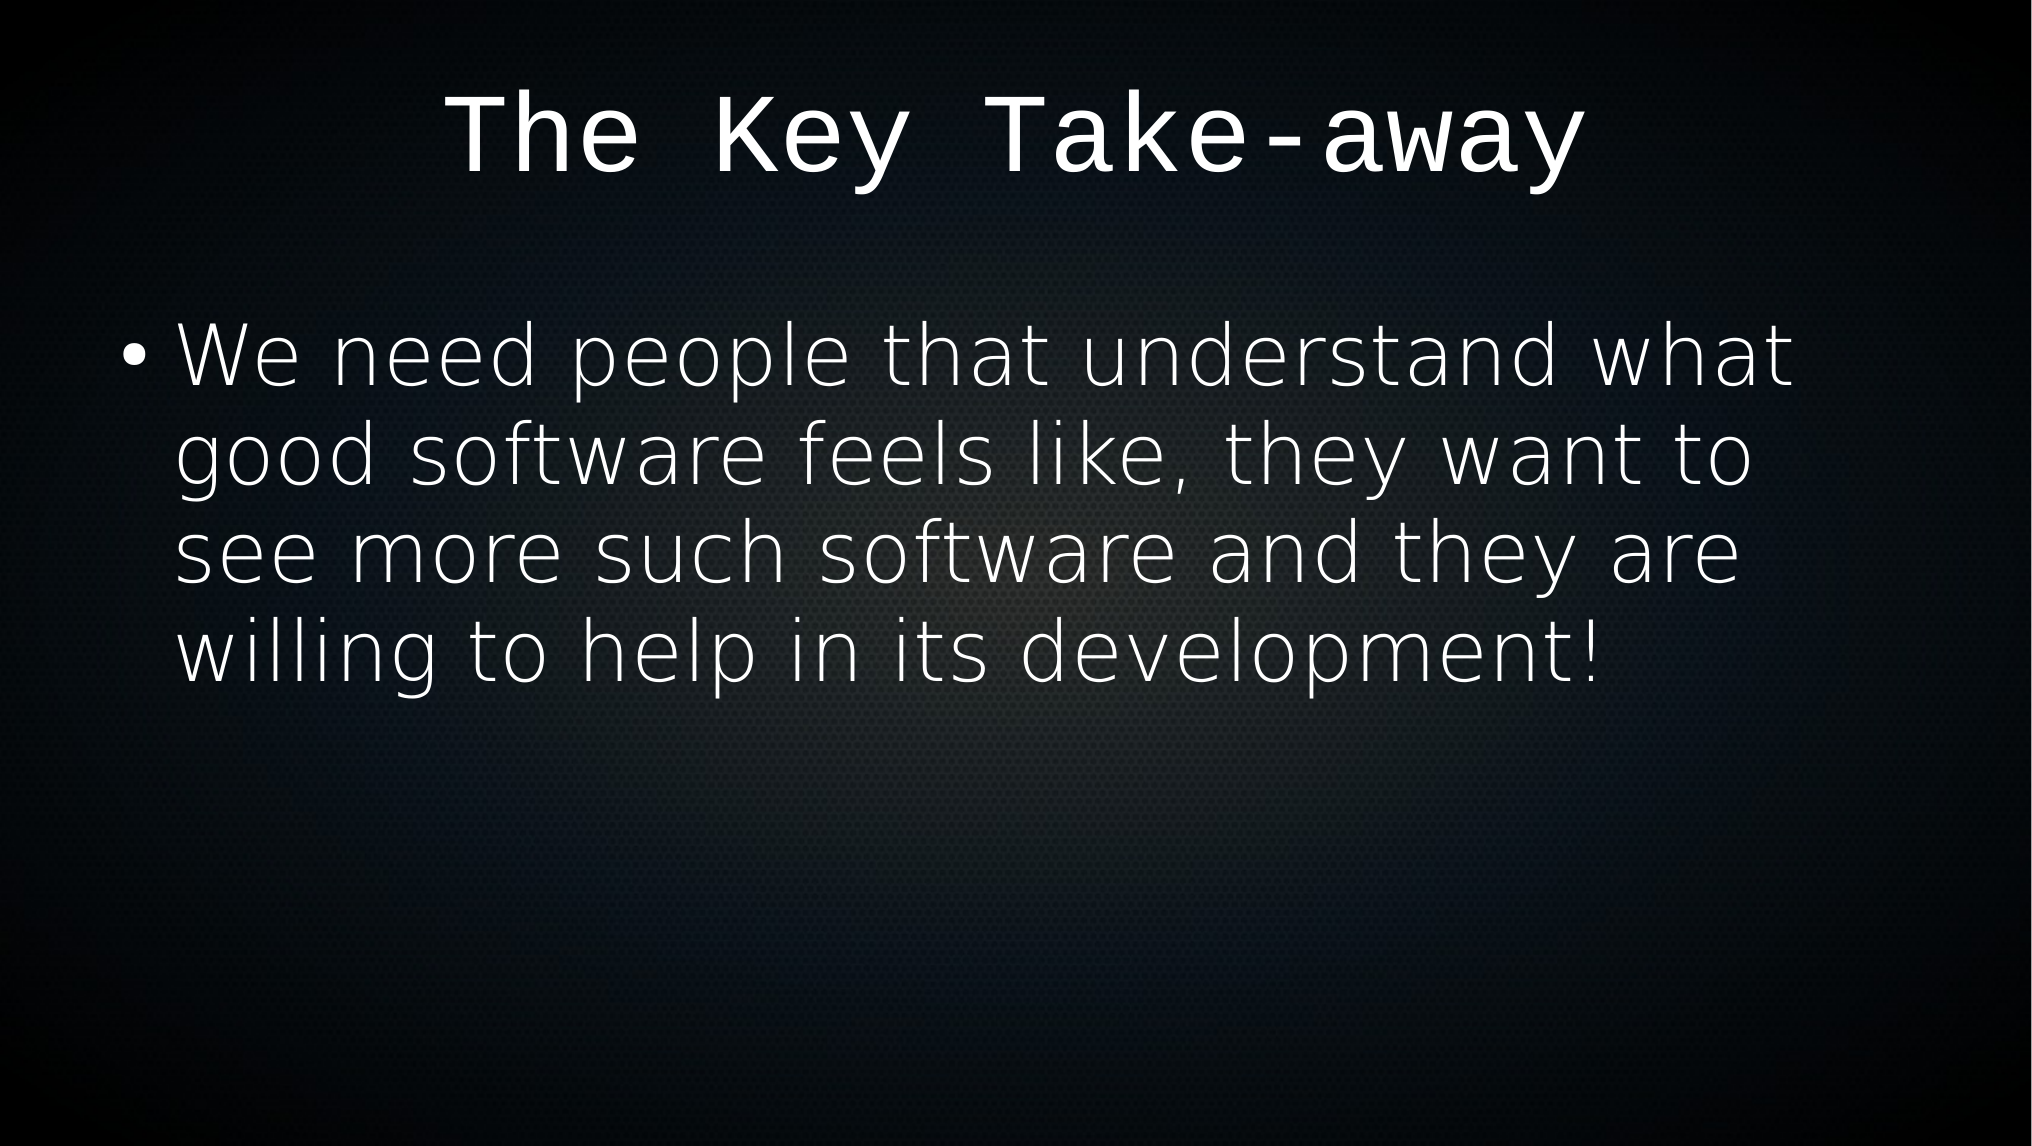

# The Key Take-away
We need people that understand what good software feels like, they want to see more such software and they are willing to help in its development!